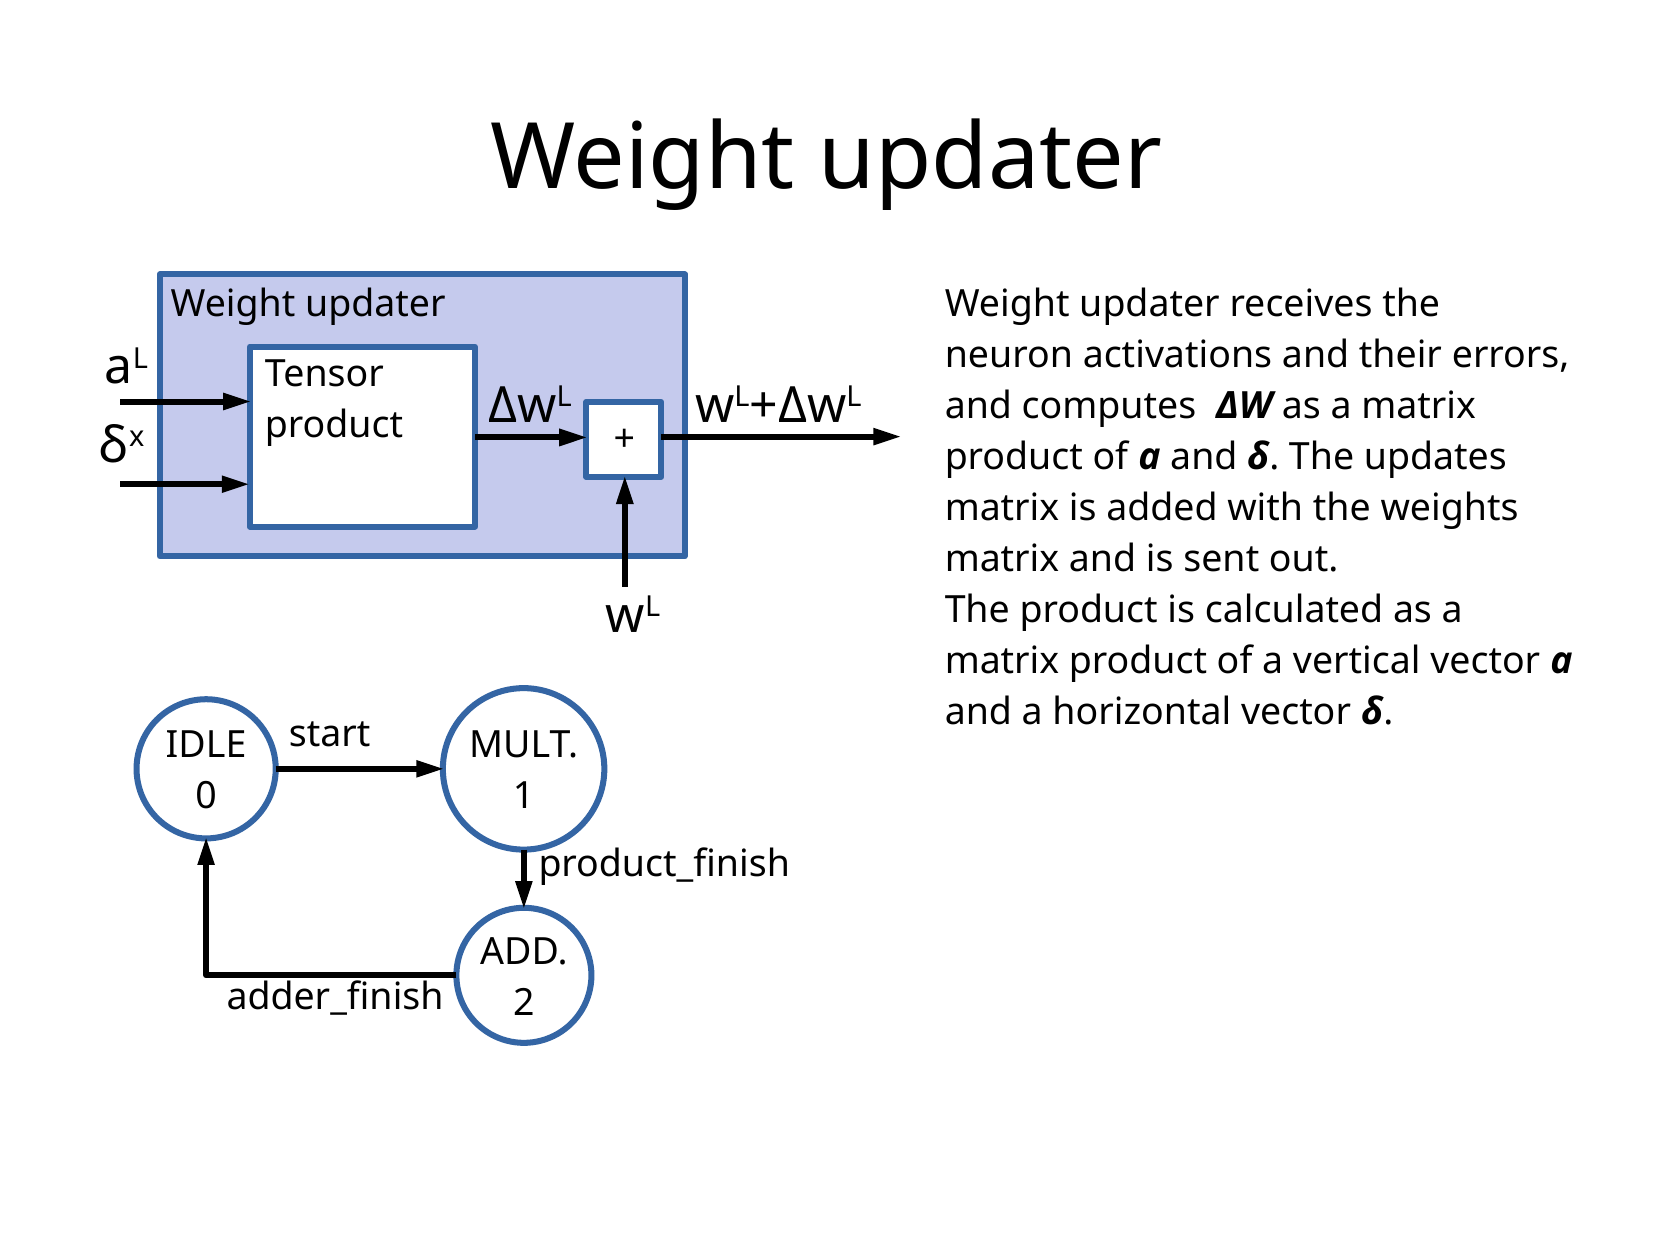

# Weight updater
Weight updater
Weight updater receives the neuron activations and their errors, and computes ΔW as a matrix product of a and δ. The updates matrix is added with the weights matrix and is sent out.
The product is calculated as a matrix product of a vertical vector a and a horizontal vector δ.
aL
Tensor
product
ΔwL
wL+ΔwL
δx
+
wL
MULT.
1
start
IDLE
0
product_finish
ADD.
2
adder_finish